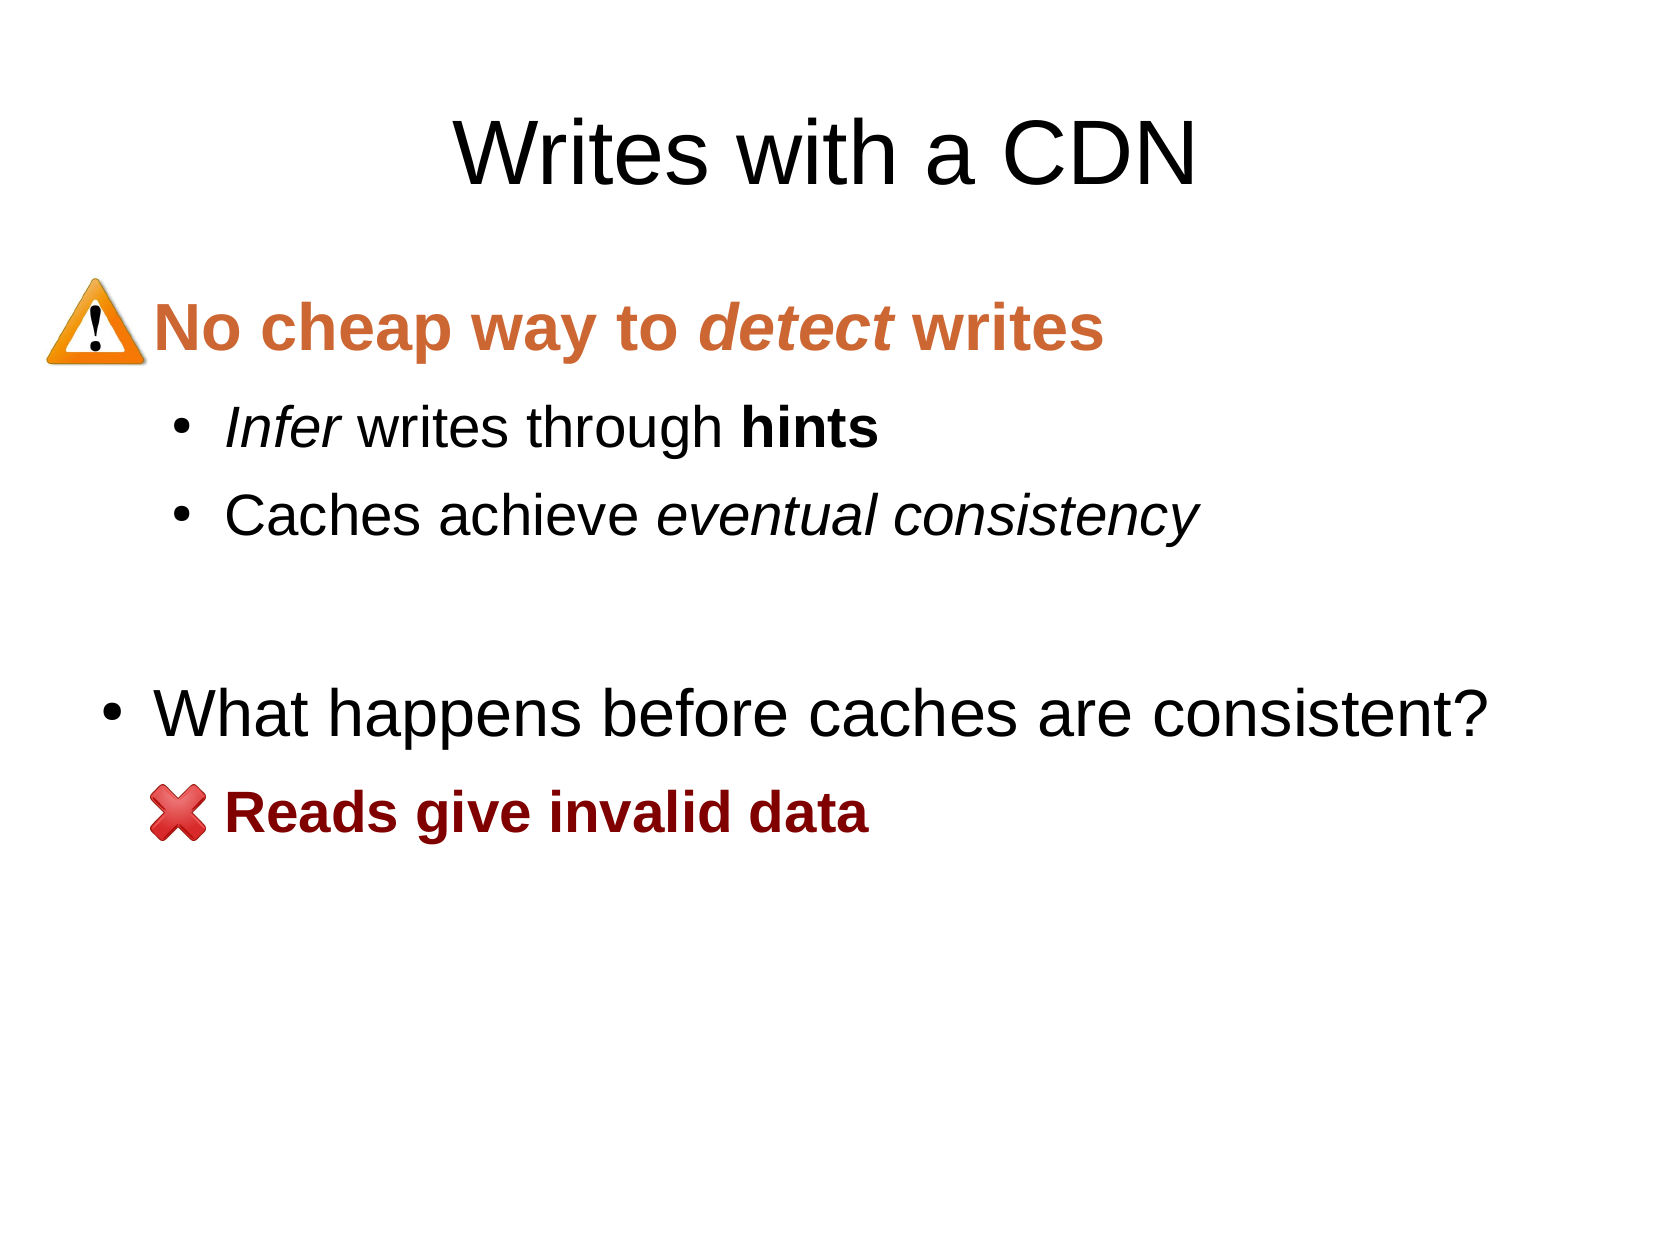

# Writes with a CDN
No cheap way to detect writes
Infer writes through hints
Caches achieve eventual consistency
What happens before caches are consistent?
Reads give invalid data